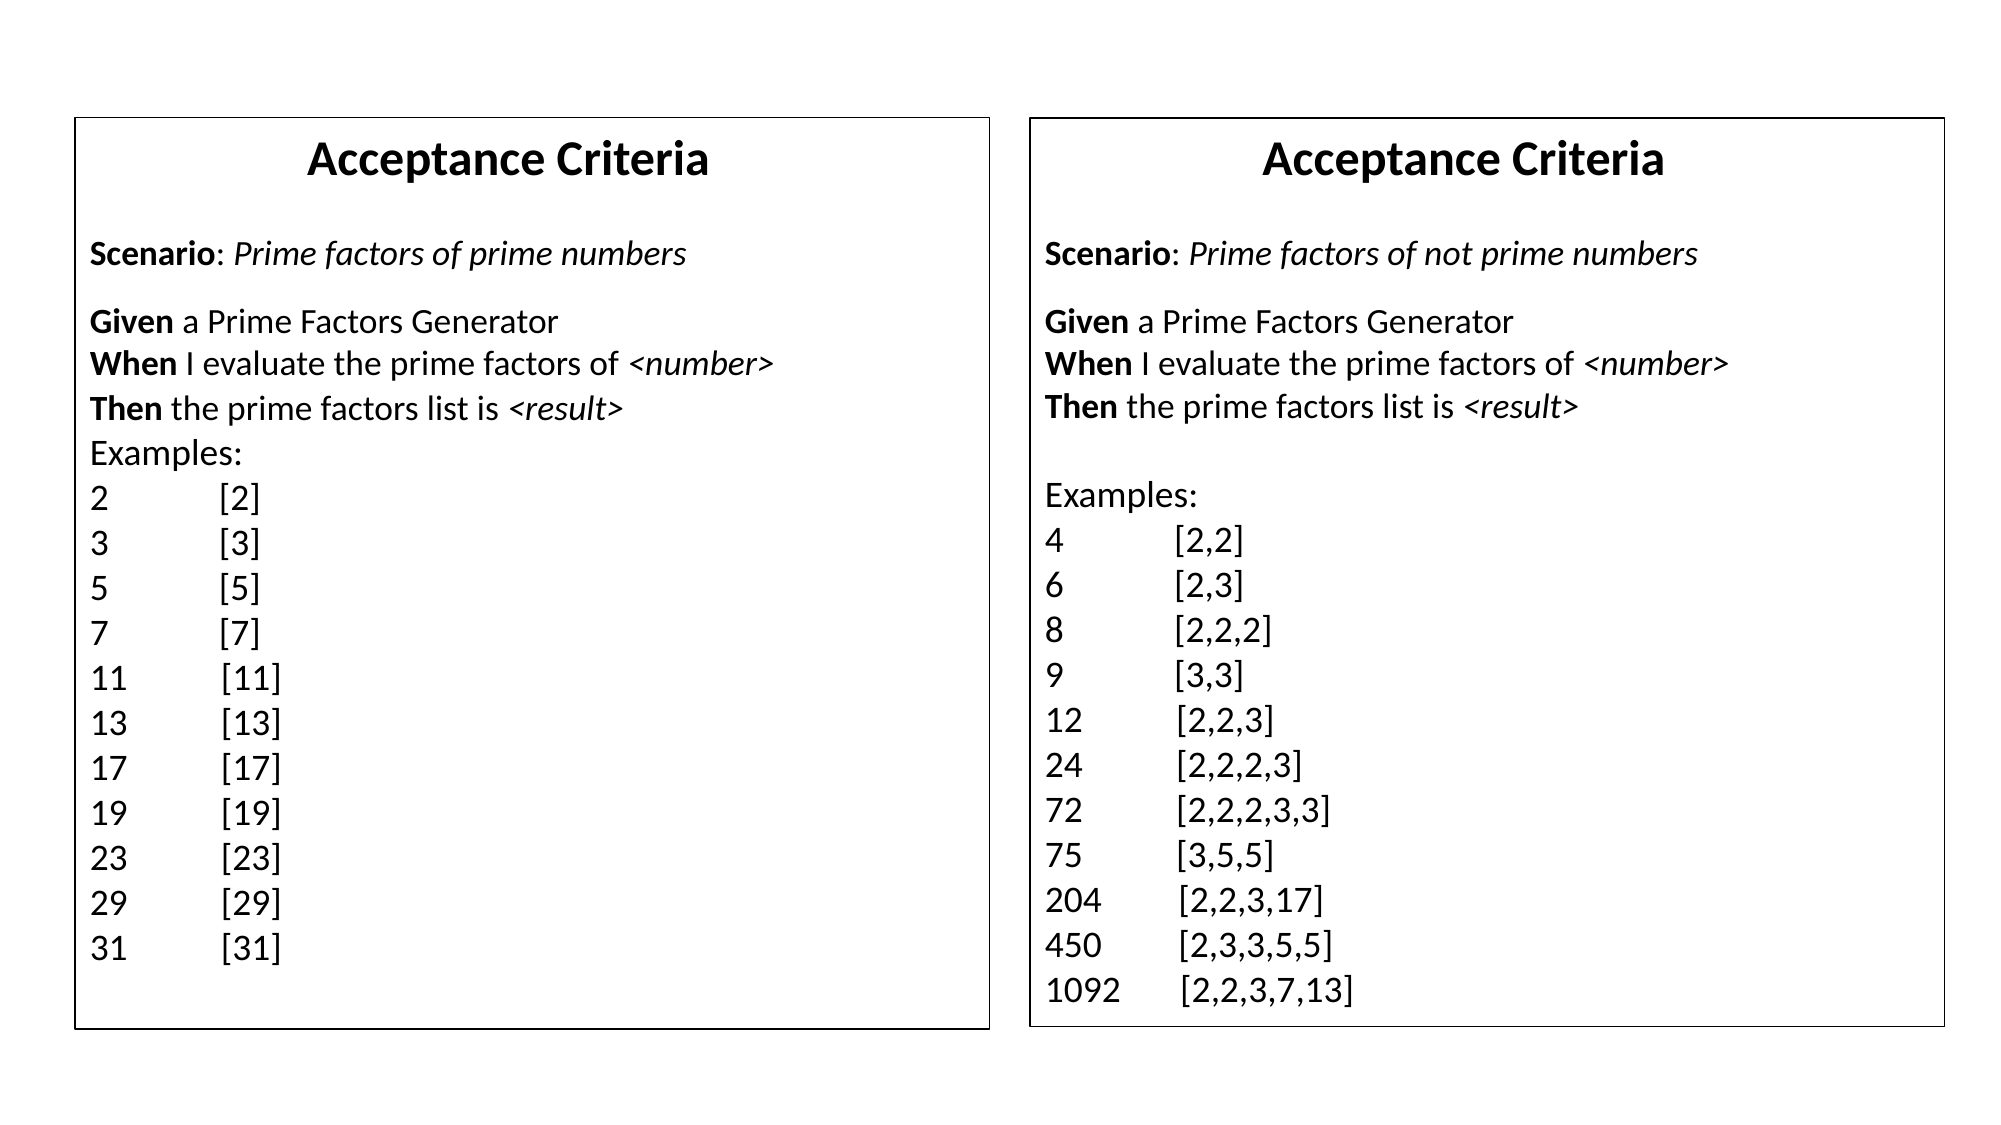

Acceptance Criteria
Scenario: Prime factors of prime numbers
Given a Prime Factors Generator
When I evaluate the prime factors of
Then the prime factors list is <result>
Examples:
2 [2]
3 [3]
5 [5]
7 [7]
11 [11]
13 [13]
17 [17]
19 [19]
23 [23]
29 [29]
31 [31]
	Acceptance Criteria
Scenario: Prime factors of not prime numbers
Given a Prime Factors Generator
When I evaluate the prime factors of
Then the prime factors list is <result>
Examples:
4 [2,2]
6 [2,3]
8 [2,2,2]
9 [3,3]
12 [2,2,3]
24 [2,2,2,3]
72 [2,2,2,3,3]
75 [3,5,5]
204 [2,2,3,17]
450 [2,3,3,5,5]
1092 [2,2,3,7,13]